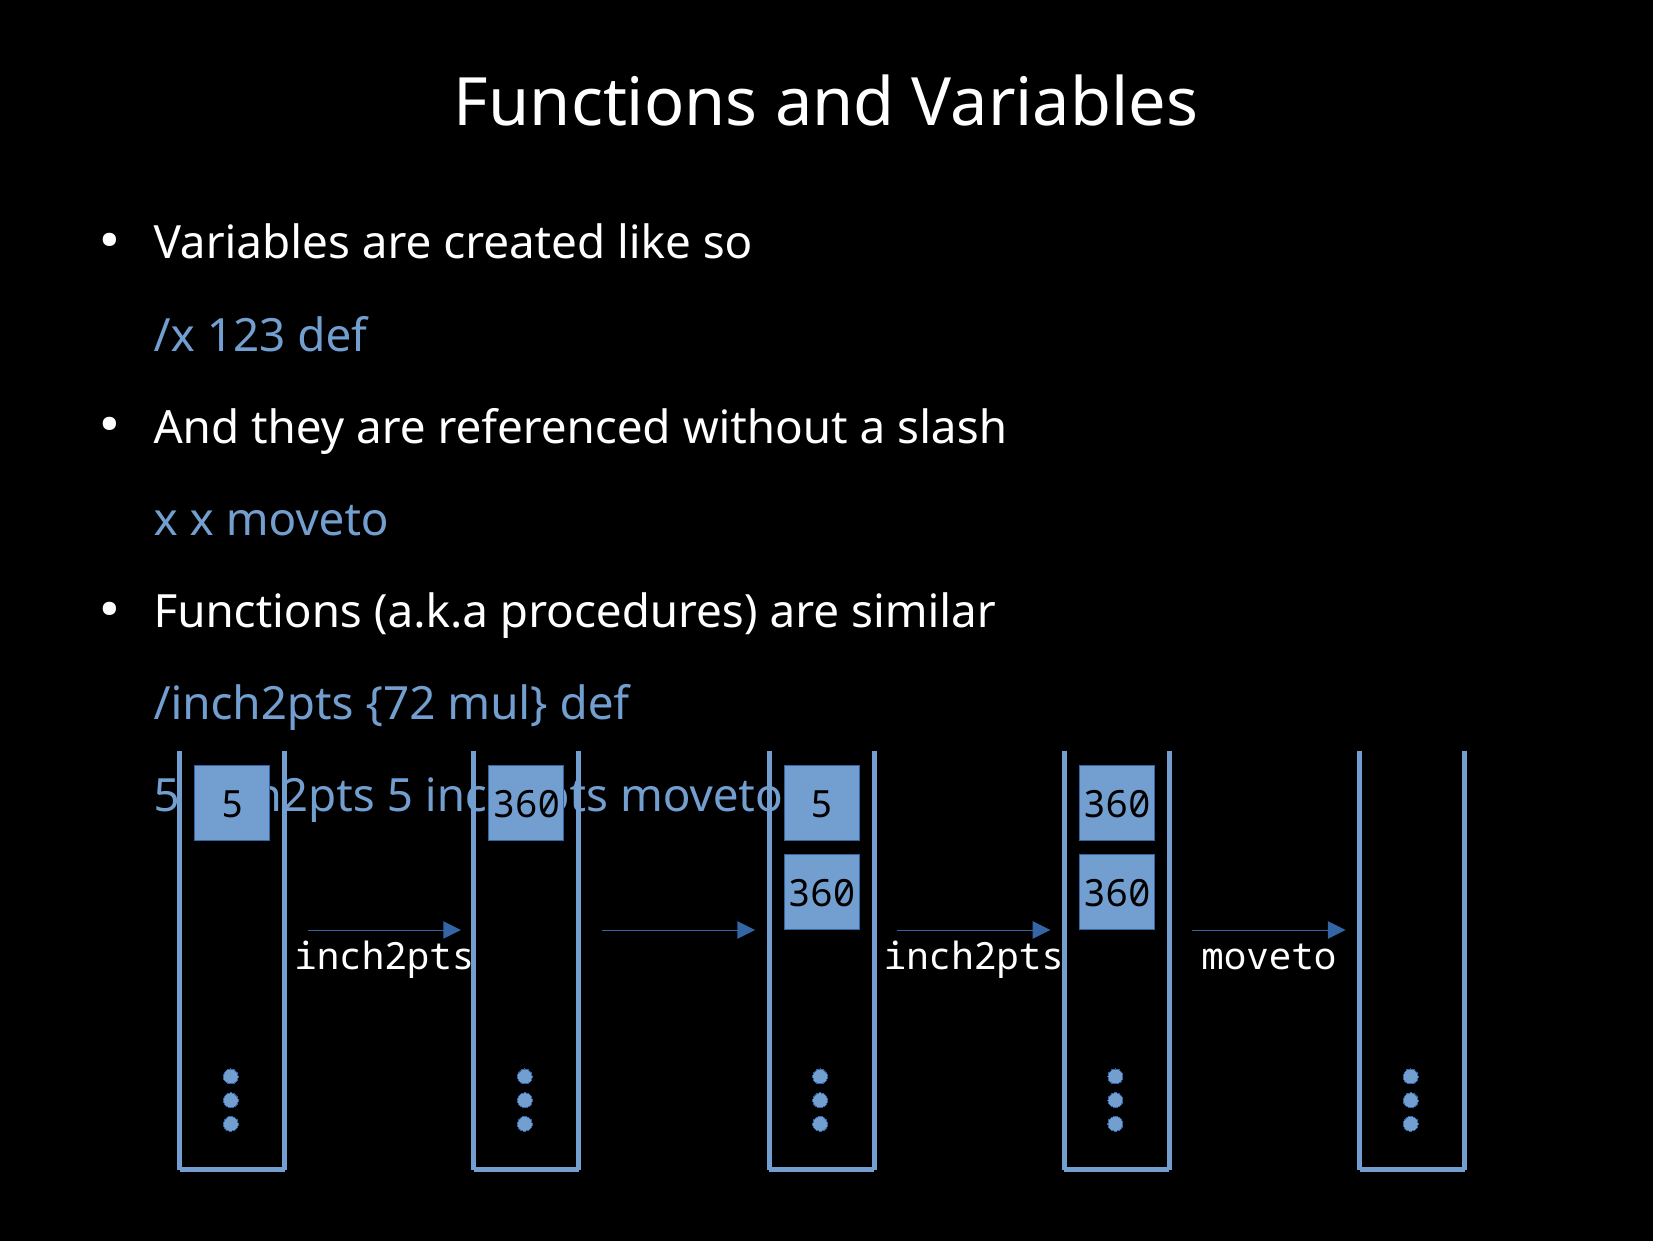

# Functions and Variables
Variables are created like so
/x 123 def
And they are referenced without a slash
x x moveto
Functions (a.k.a procedures) are similar
/inch2pts {72 mul} def
5 inch2pts 5 inch2pts moveto
5
360
5
360
360
360
inch2pts
inch2pts
moveto